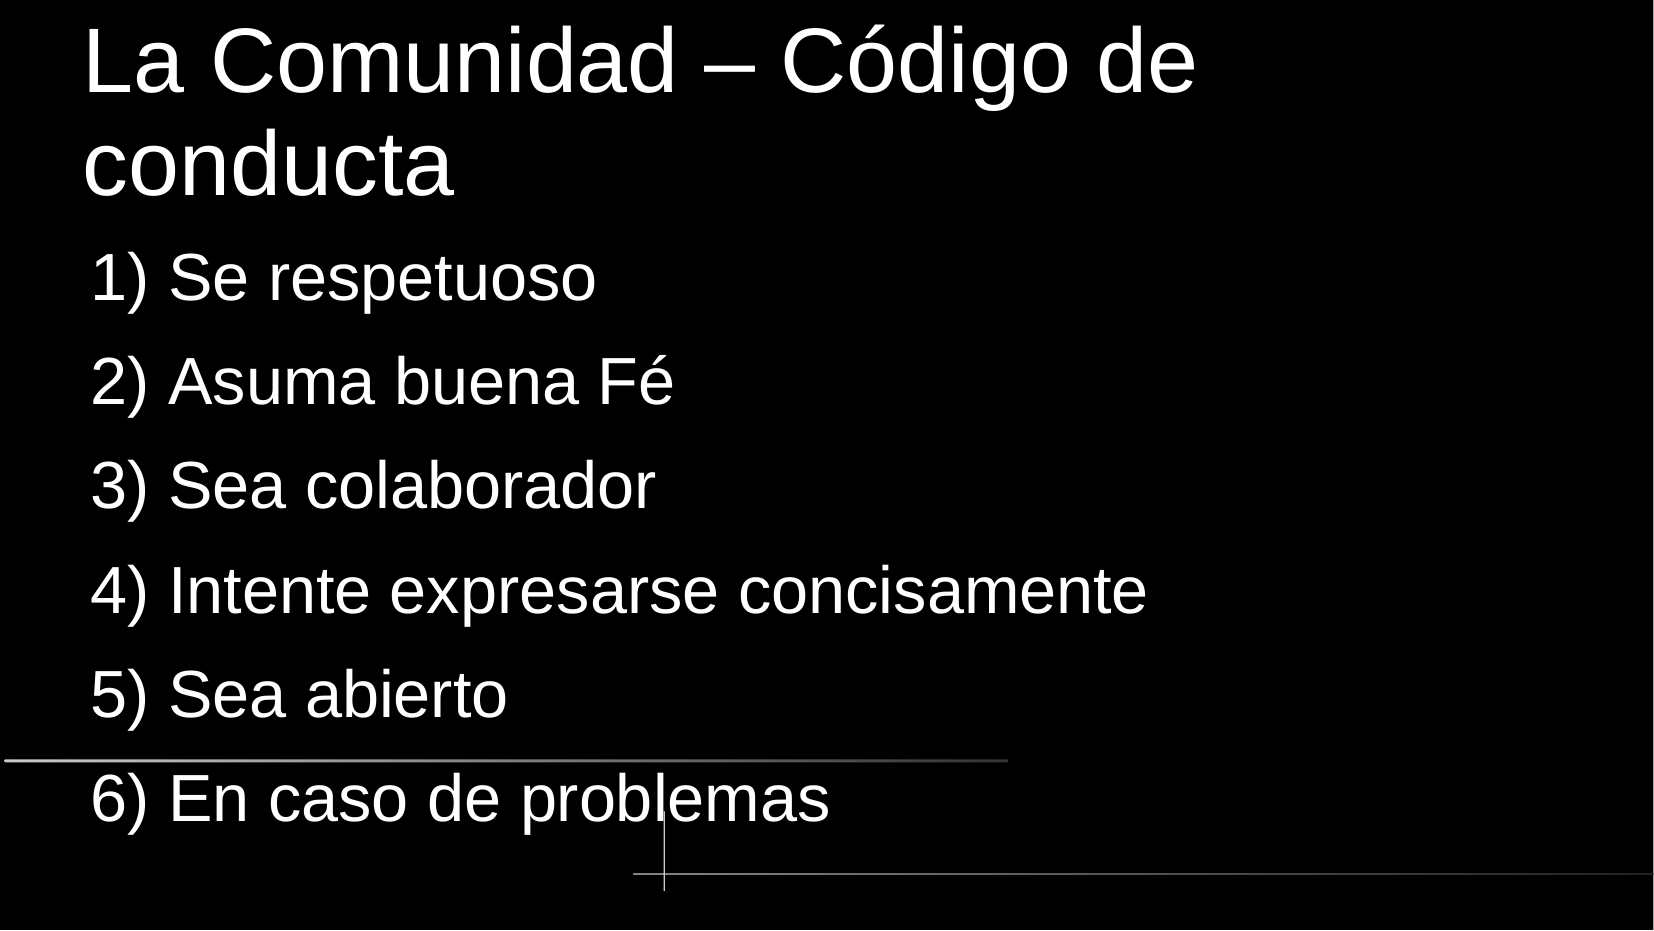

# La Comunidad – Código de conducta
 Se respetuoso
 Asuma buena Fé
 Sea colaborador
 Intente expresarse concisamente
 Sea abierto
 En caso de problemas